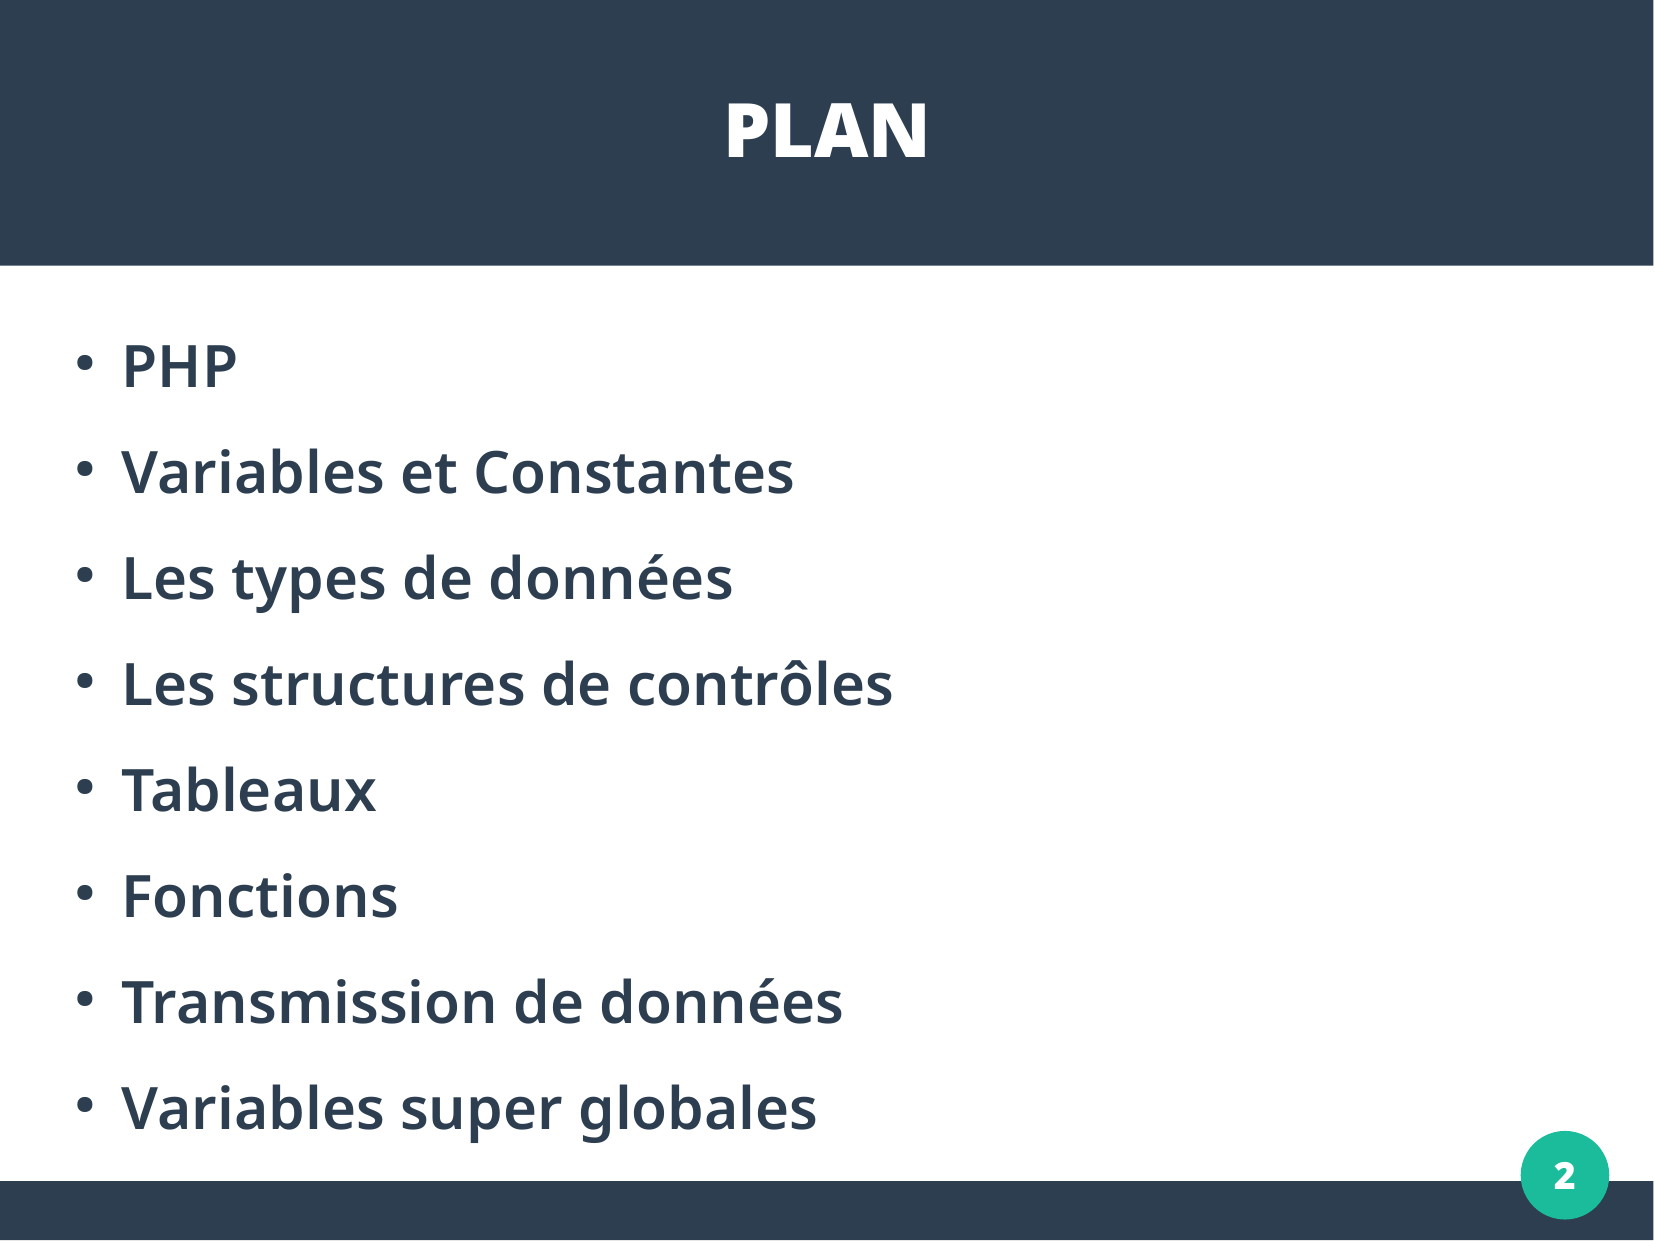

# PLAN
PHP
Variables et Constantes
Les types de données
Les structures de contrôles
Tableaux
Fonctions
Transmission de données
Variables super globales
2